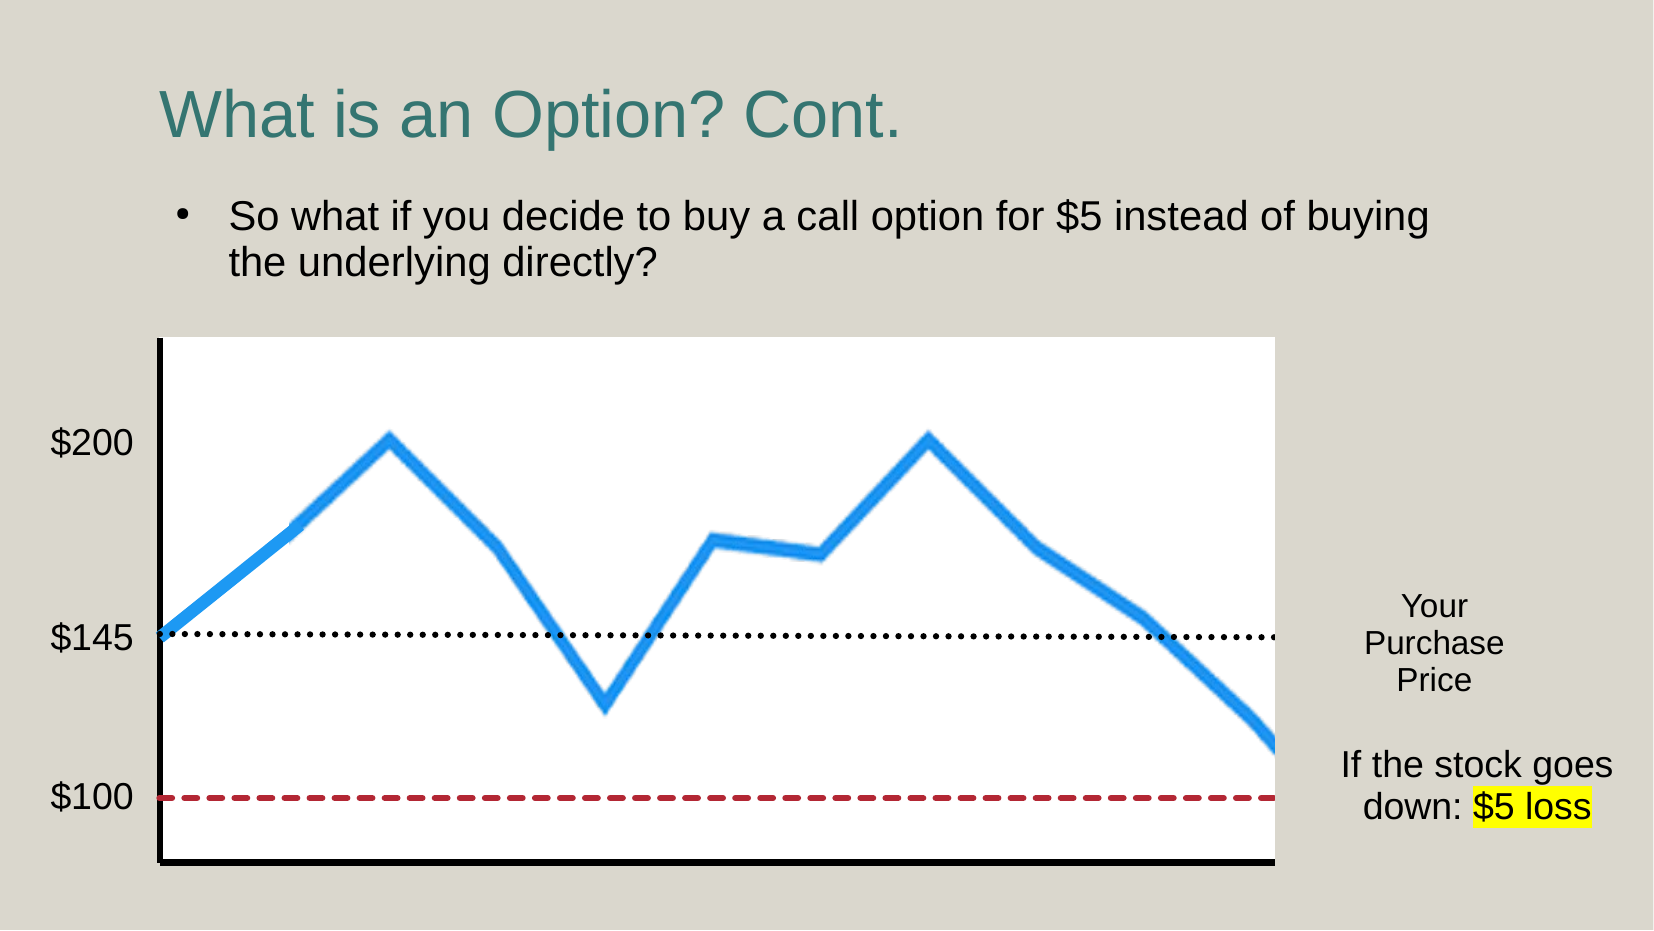

# What is an Option? Cont.
So what if you decide to buy a call option for $5 instead of buying the underlying directly?
$200
Your Purchase Price
$145
If the stock goes down: $5 loss
$100